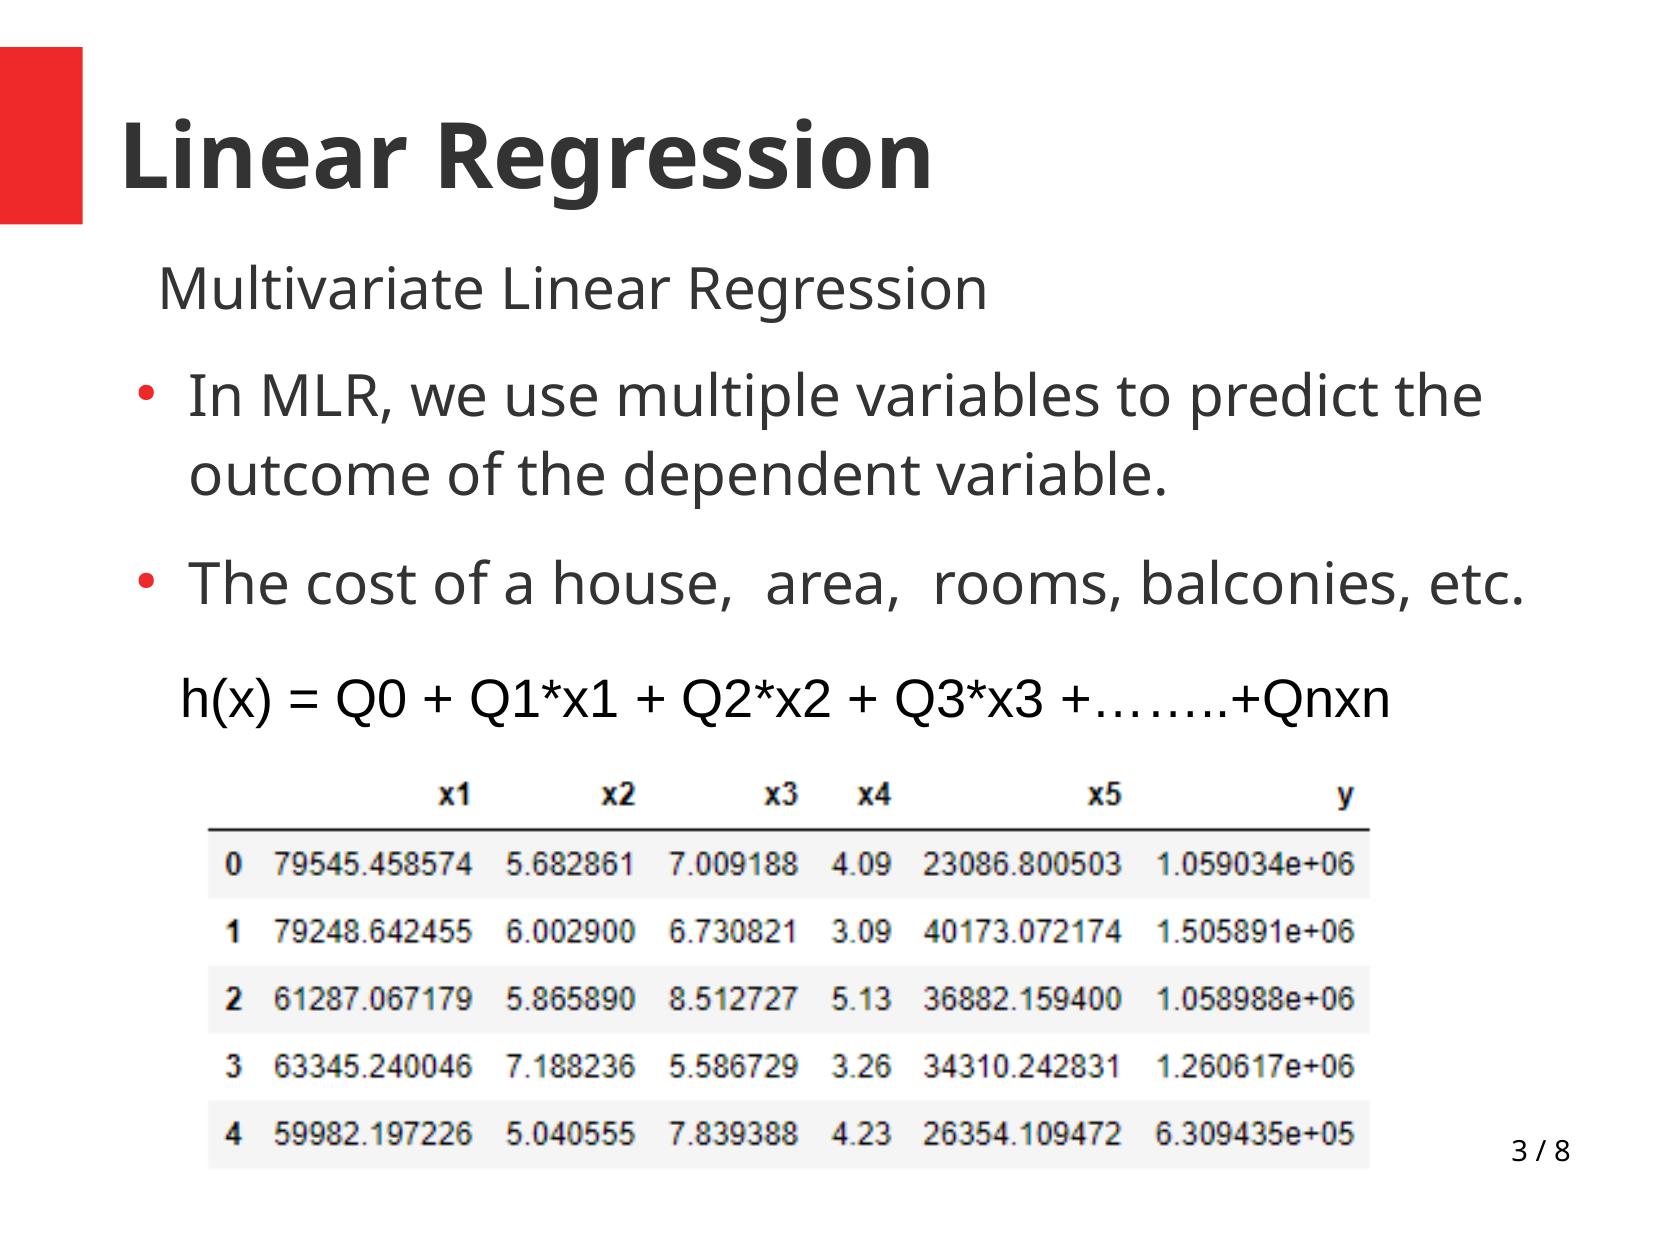

# Linear Regression
Multivariate Linear Regression
In MLR, we use multiple variables to predict the outcome of the dependent variable.
The cost of a house, area, rooms, balconies, etc.
h(x) = Q0 + Q1*x1 + Q2*x2 + Q3*x3 +……..+Qnxn
3